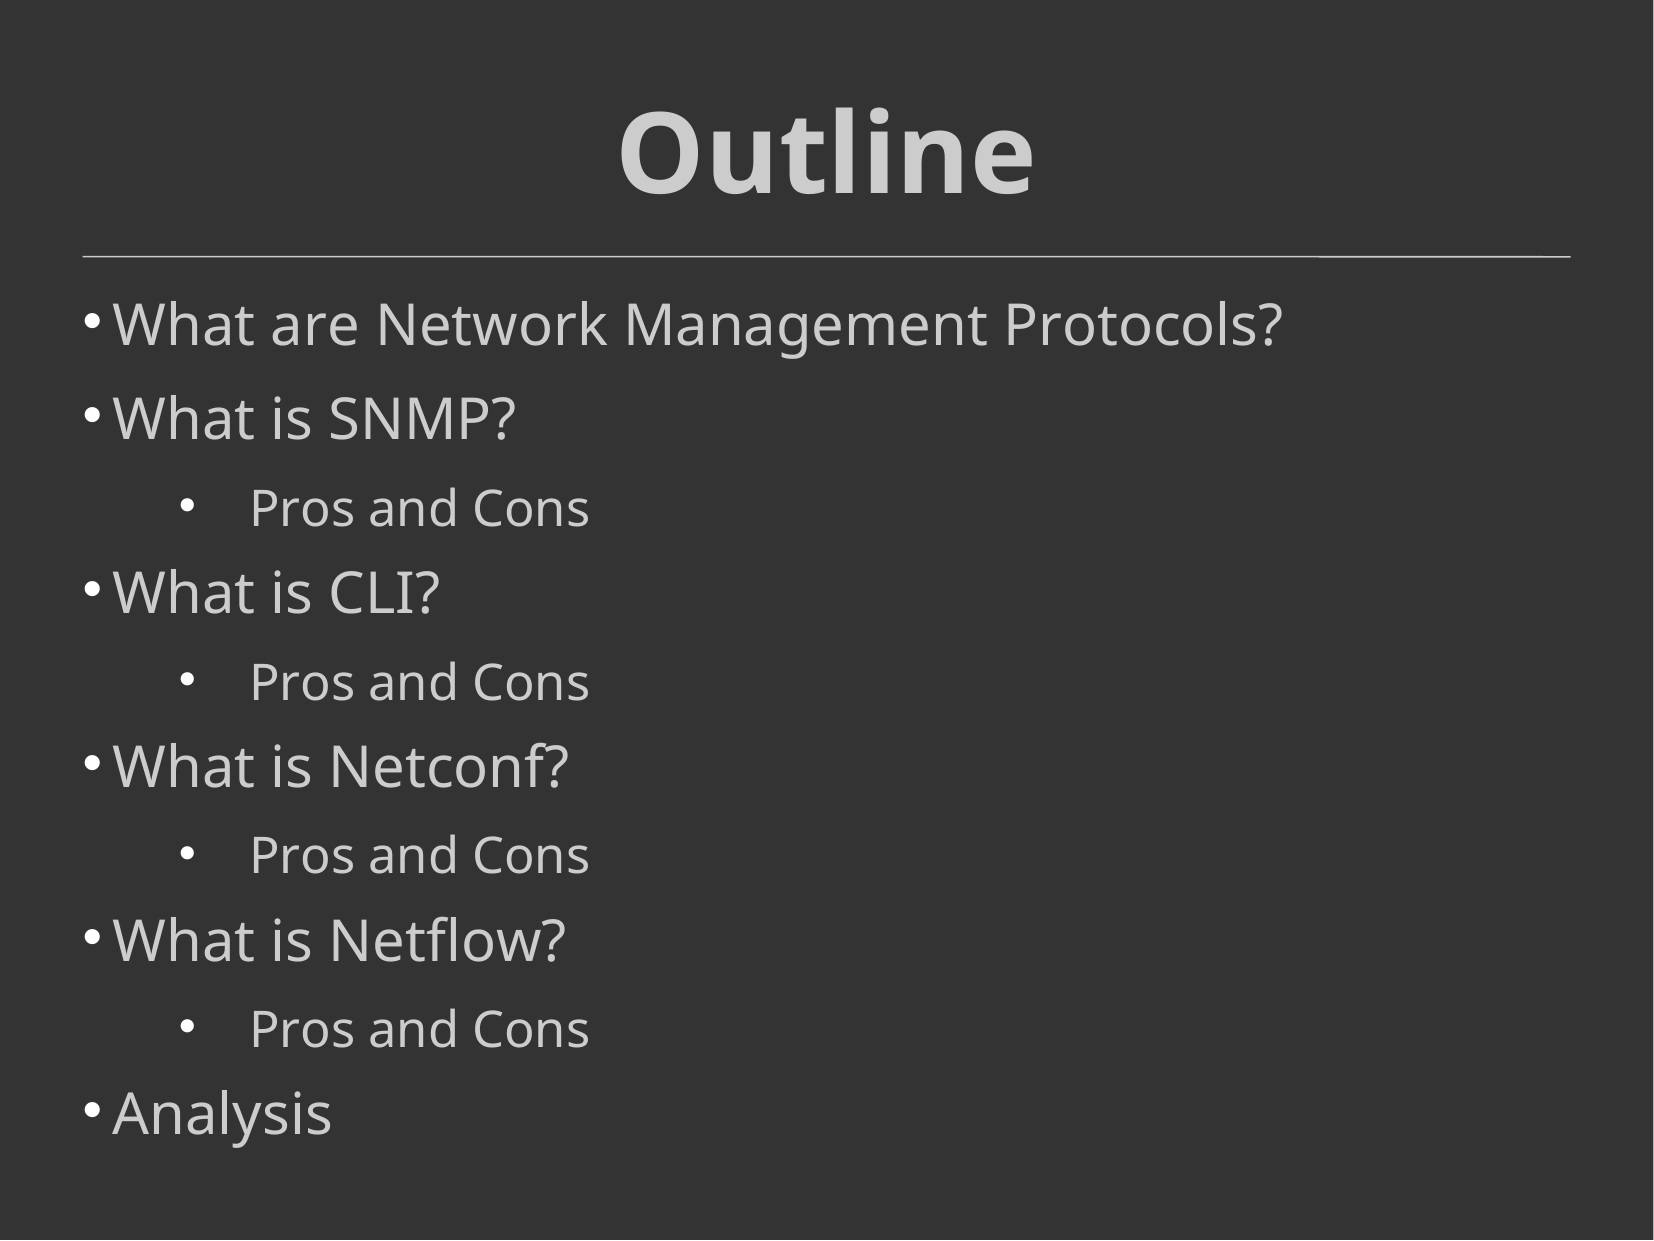

# Outline
What are Network Management Protocols?
What is SNMP?
Pros and Cons
What is CLI?
Pros and Cons
What is Netconf?
Pros and Cons
What is Netflow?
Pros and Cons
Analysis